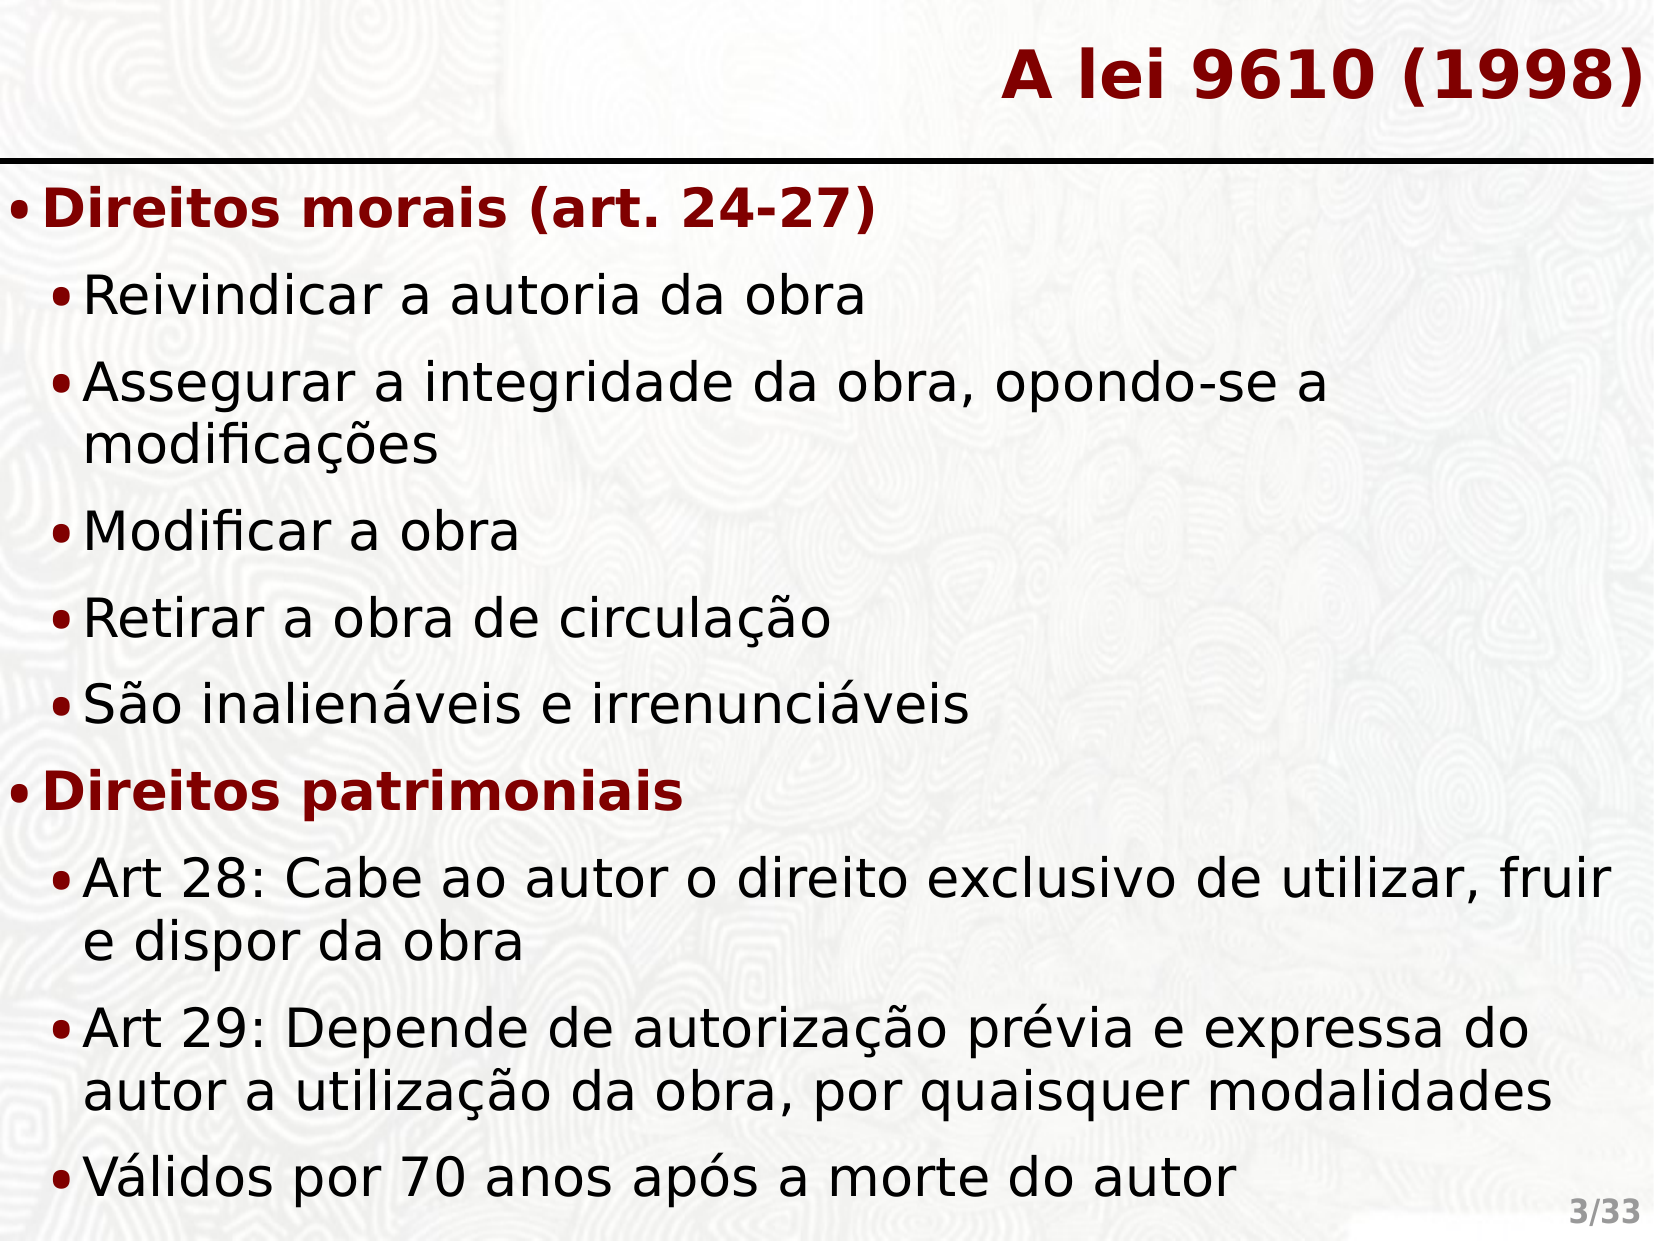

# A lei 9610 (1998)
Direitos morais (art. 24-27)
Reivindicar a autoria da obra
Assegurar a integridade da obra, opondo-se a modificações
Modificar a obra
Retirar a obra de circulação
São inalienáveis e irrenunciáveis
Direitos patrimoniais
Art 28: Cabe ao autor o direito exclusivo de utilizar, fruir e dispor da obra
Art 29: Depende de autorização prévia e expressa do autor a utilização da obra, por quaisquer modalidades
Válidos por 70 anos após a morte do autor
3